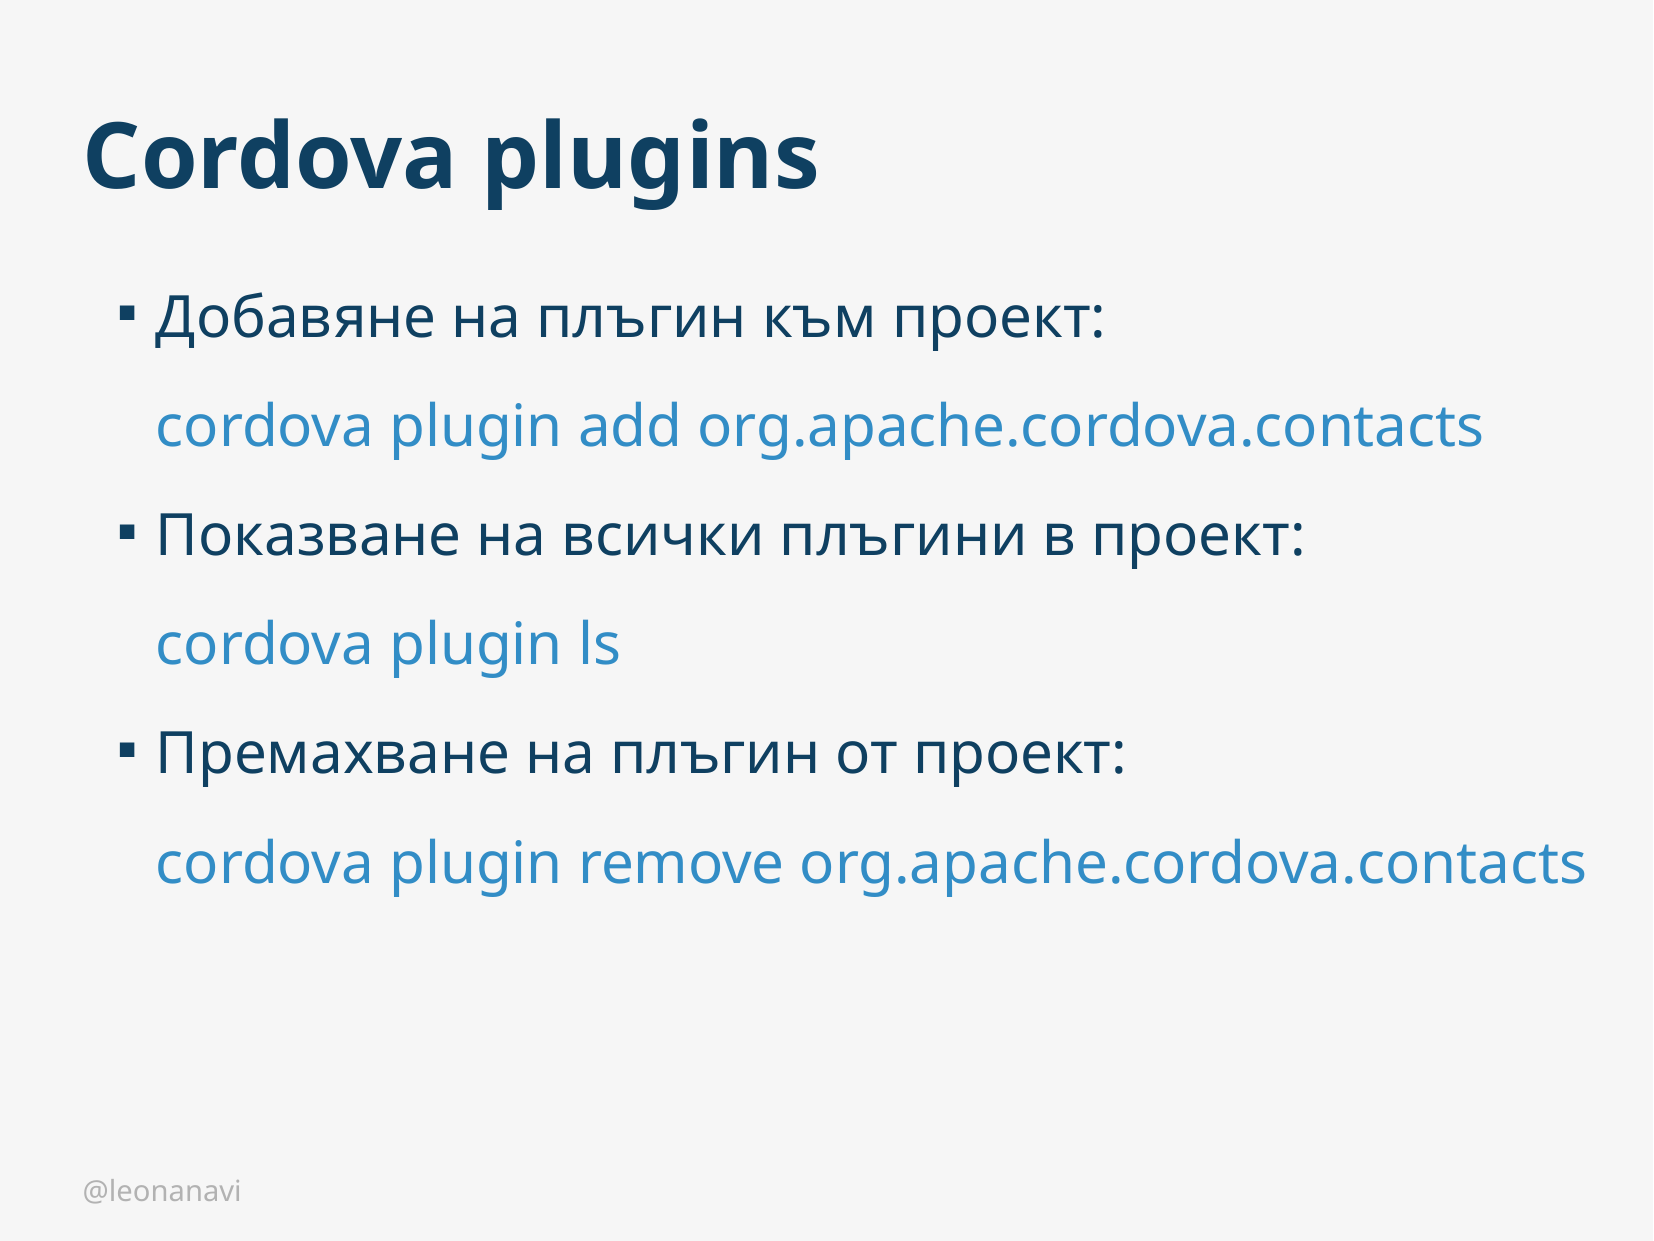

# Cordova plugins
Добавяне на плъгин към проект:
cordova plugin add org.apache.cordova.contacts
Показване на всички плъгини в проект:
cordova plugin ls
Премахване на плъгин от проект:
cordova plugin remove org.apache.cordova.contacts